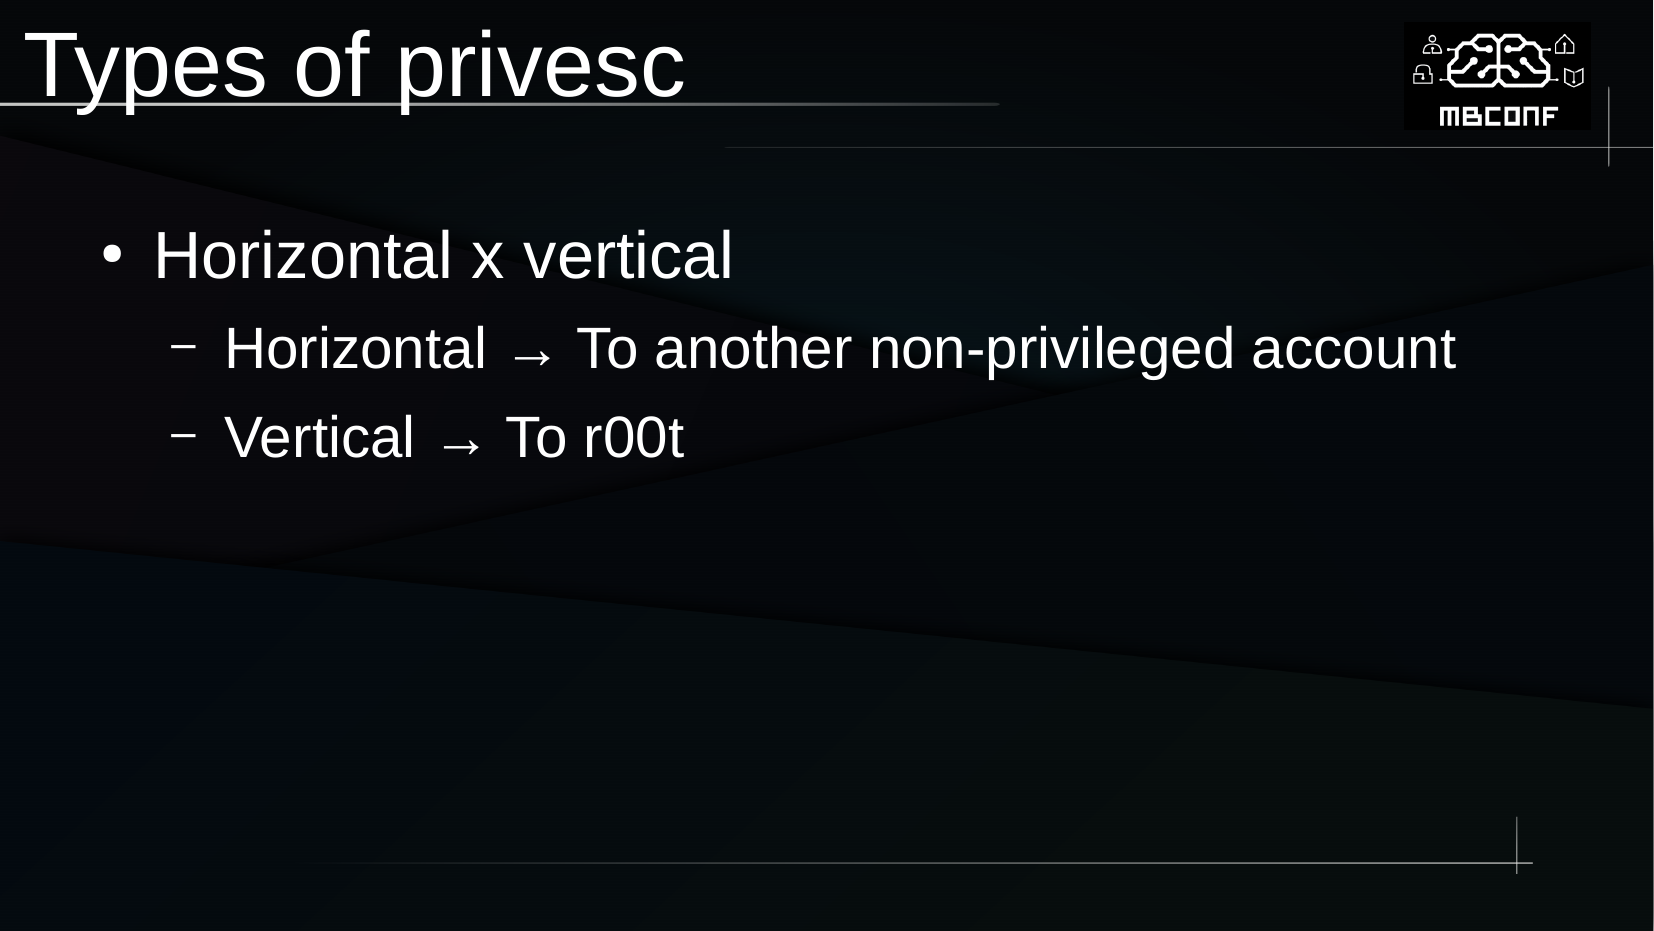

# Types of privesc
Horizontal x vertical
Horizontal → To another non-privileged account
Vertical → To r00t